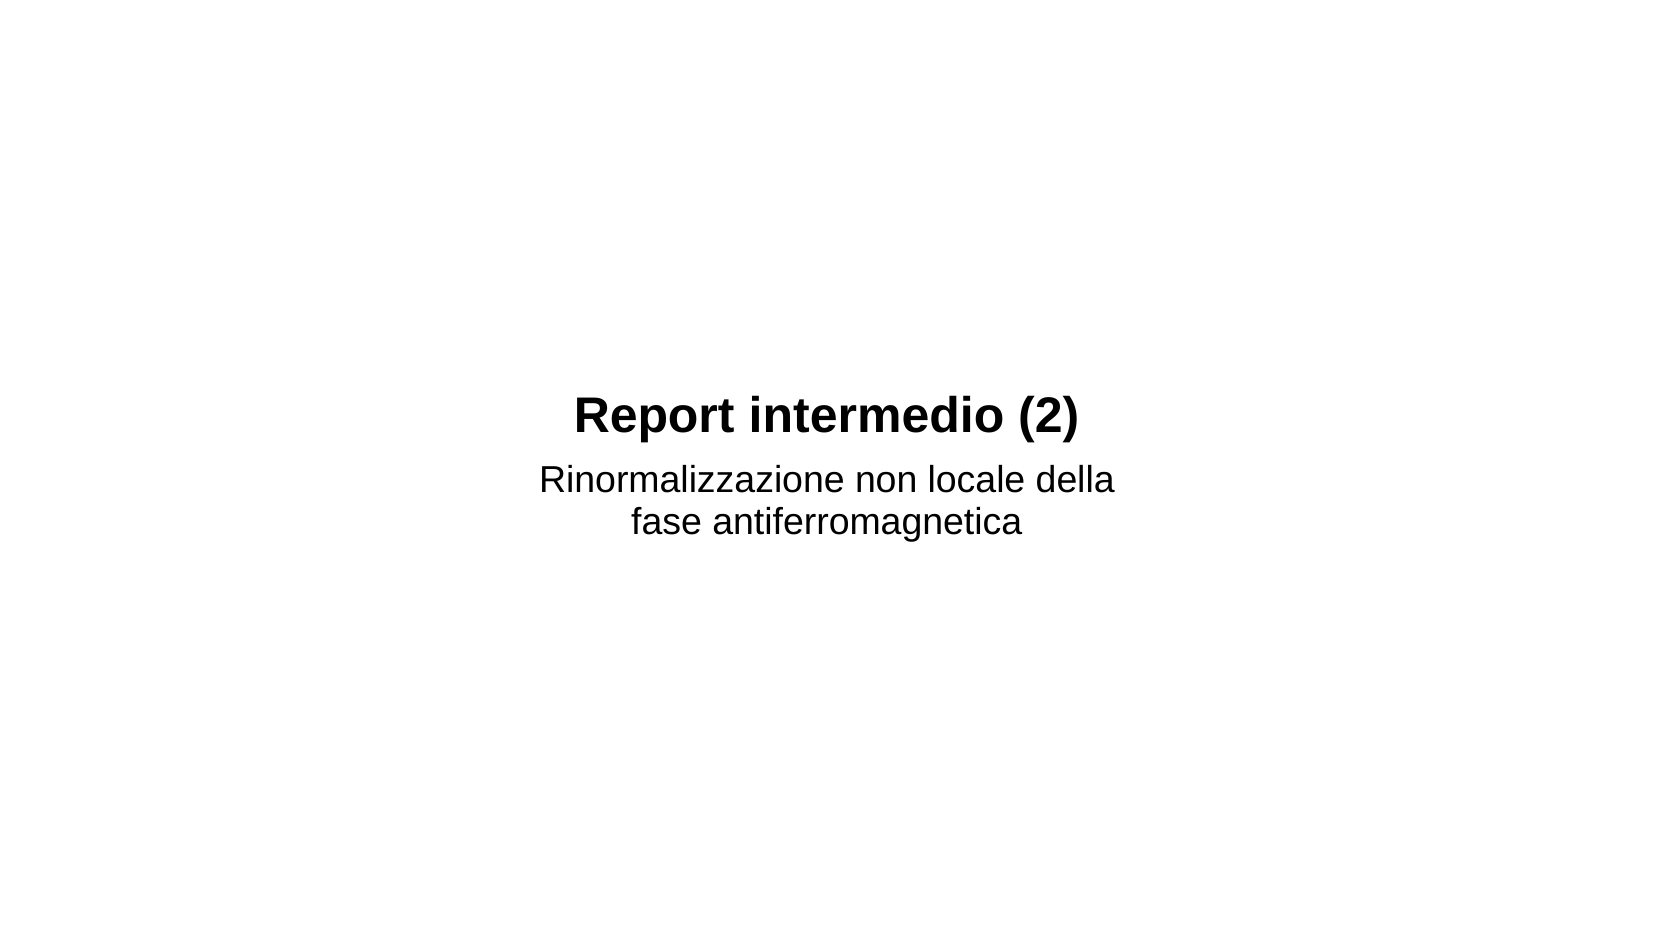

Report intermedio (2)
Rinormalizzazione non locale della
fase antiferromagnetica